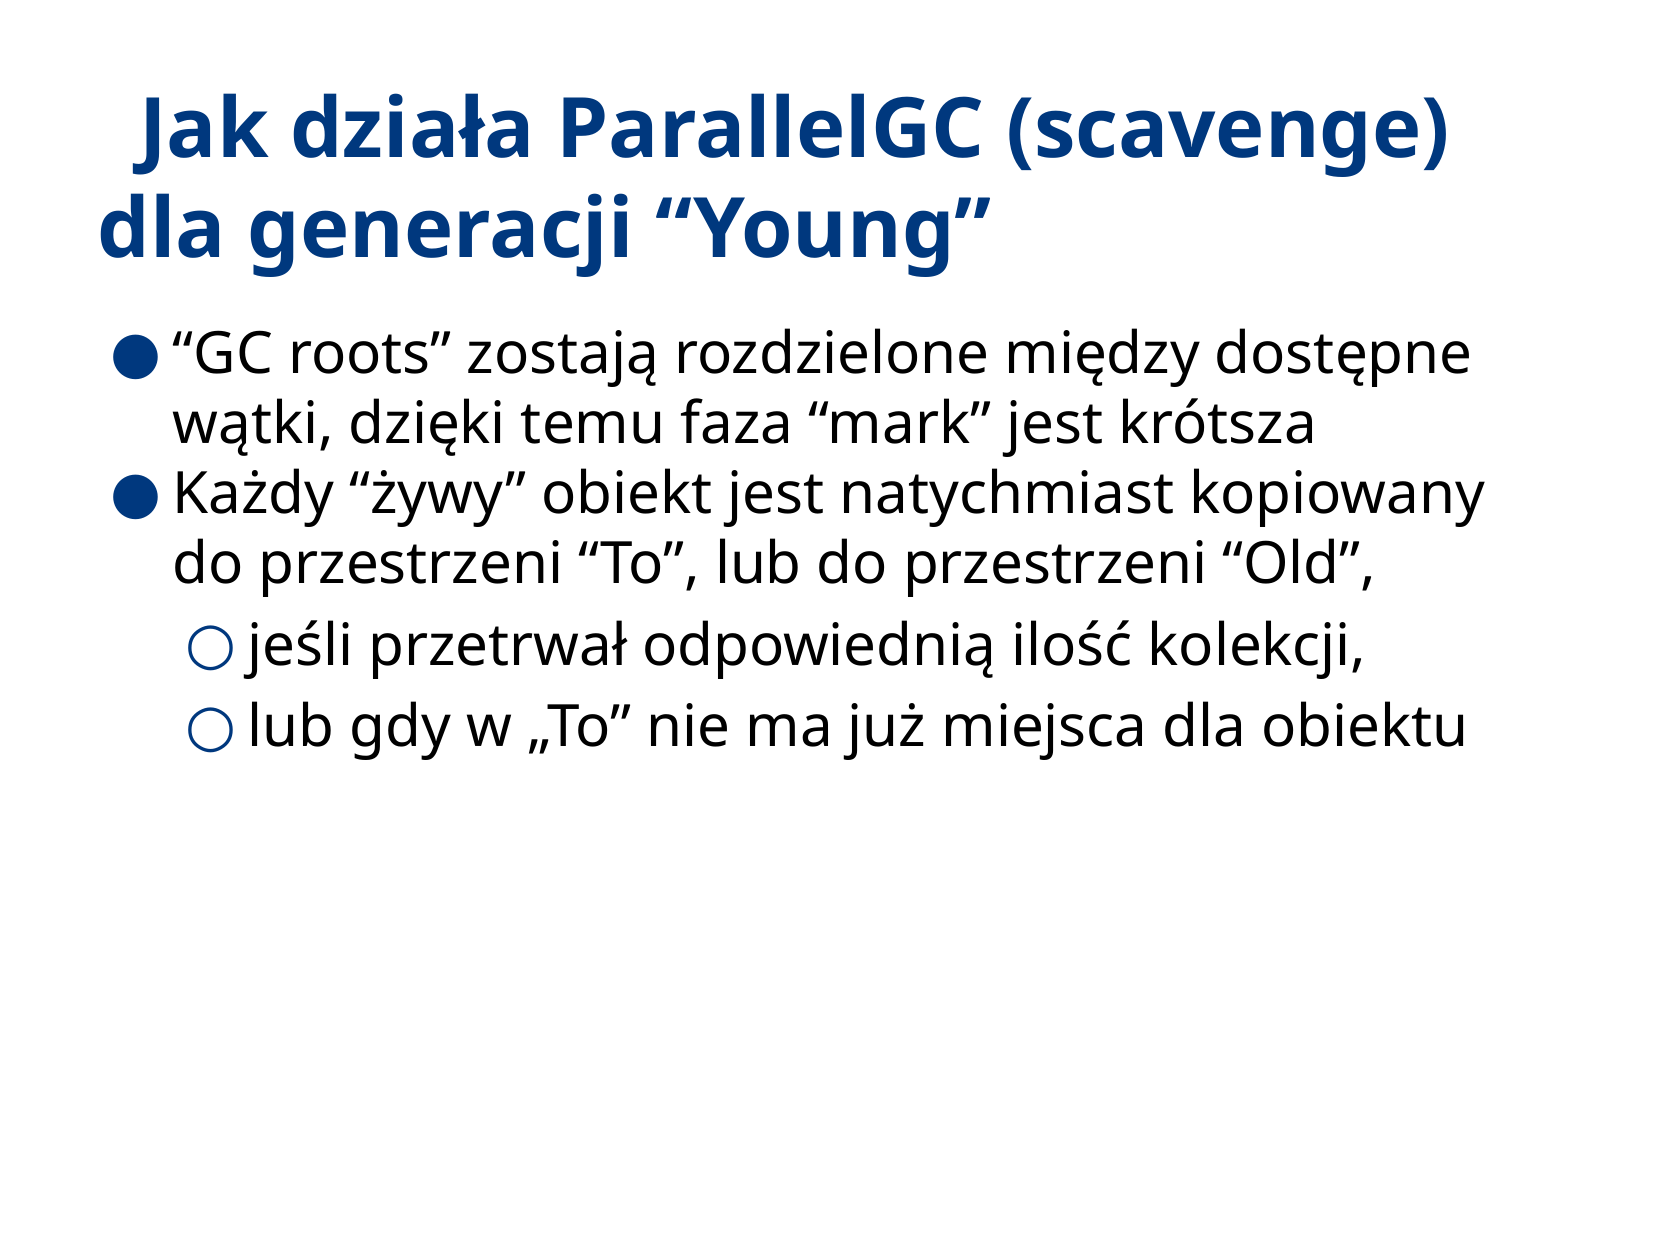

Jak działa ParallelGC (scavenge) dla generacji “Young”
# “GC roots” zostają rozdzielone między dostępne wątki, dzięki temu faza “mark” jest krótsza
Każdy “żywy” obiekt jest natychmiast kopiowany do przestrzeni “To”, lub do przestrzeni “Old”,
jeśli przetrwał odpowiednią ilość kolekcji,
lub gdy w „To” nie ma już miejsca dla obiektu